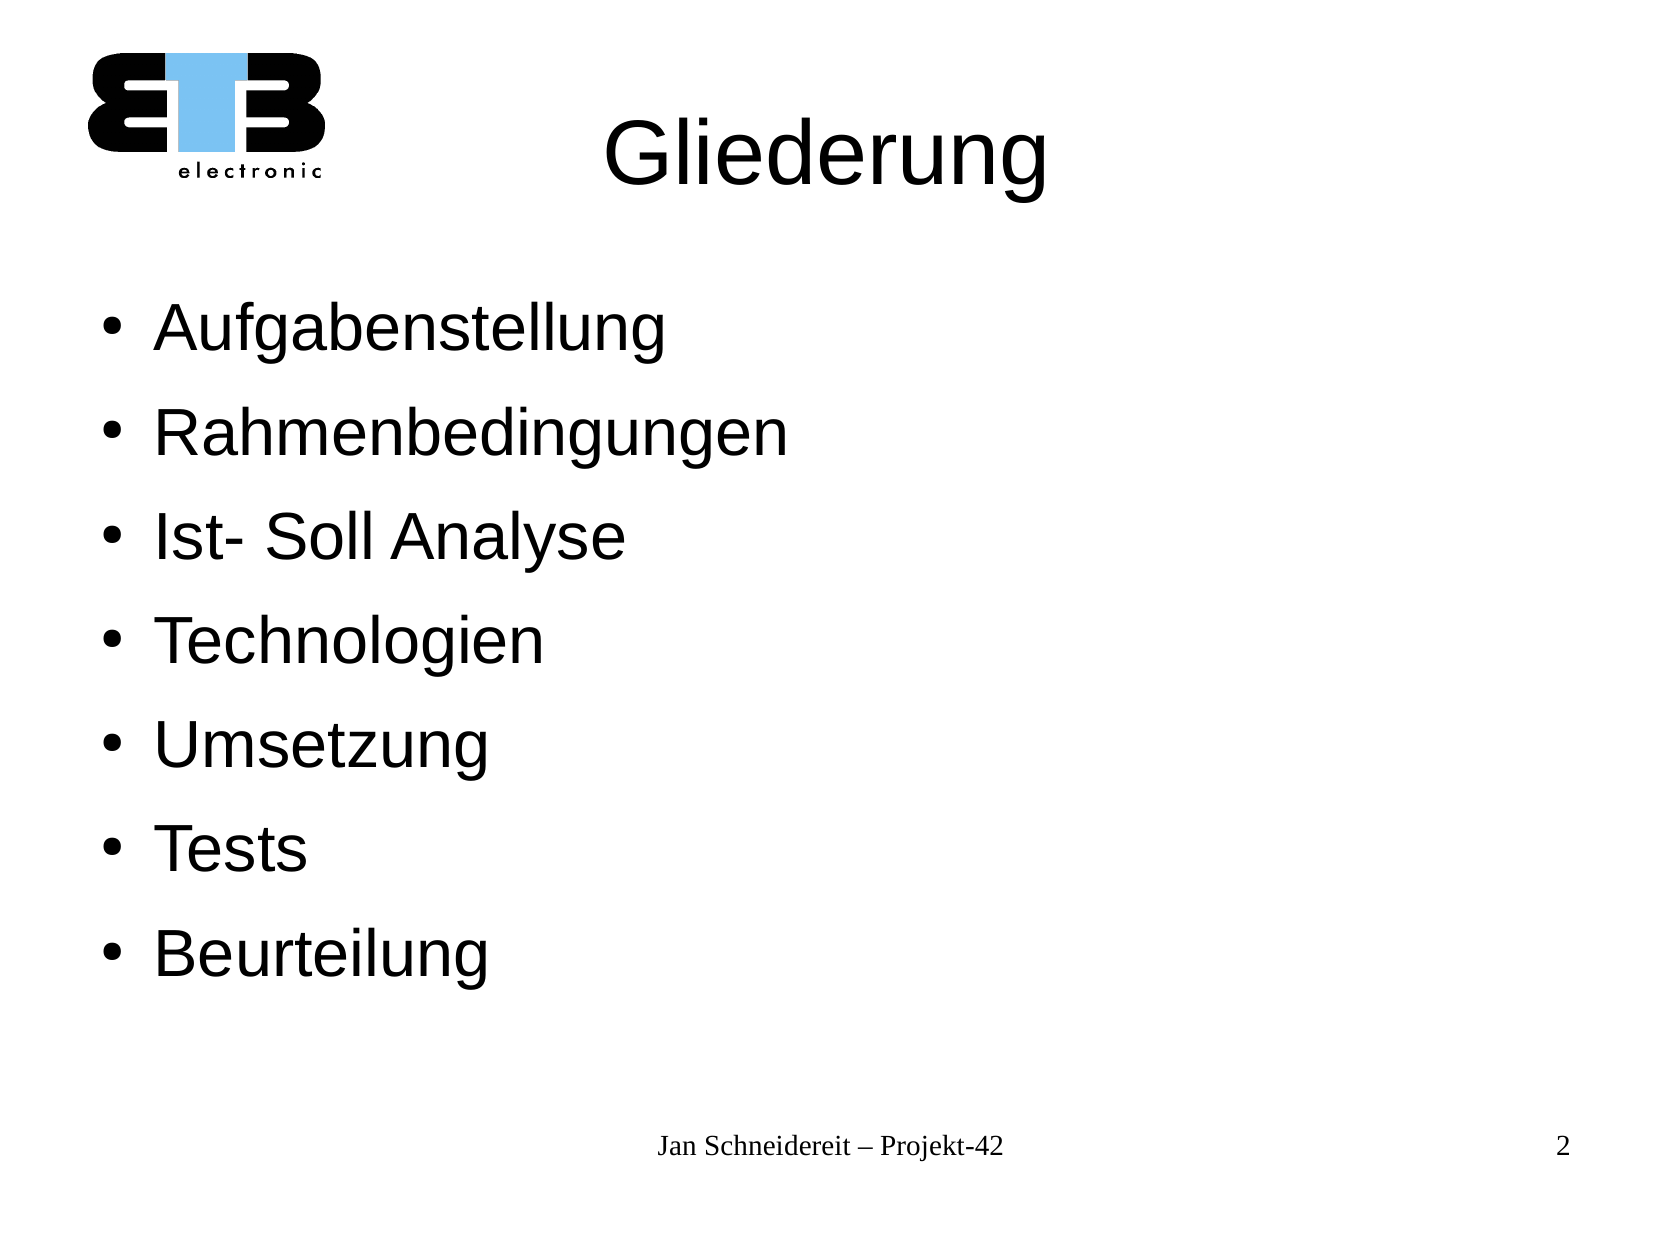

# Gliederung
Aufgabenstellung
Rahmenbedingungen
Ist- Soll Analyse
Technologien
Umsetzung
Tests
Beurteilung
2